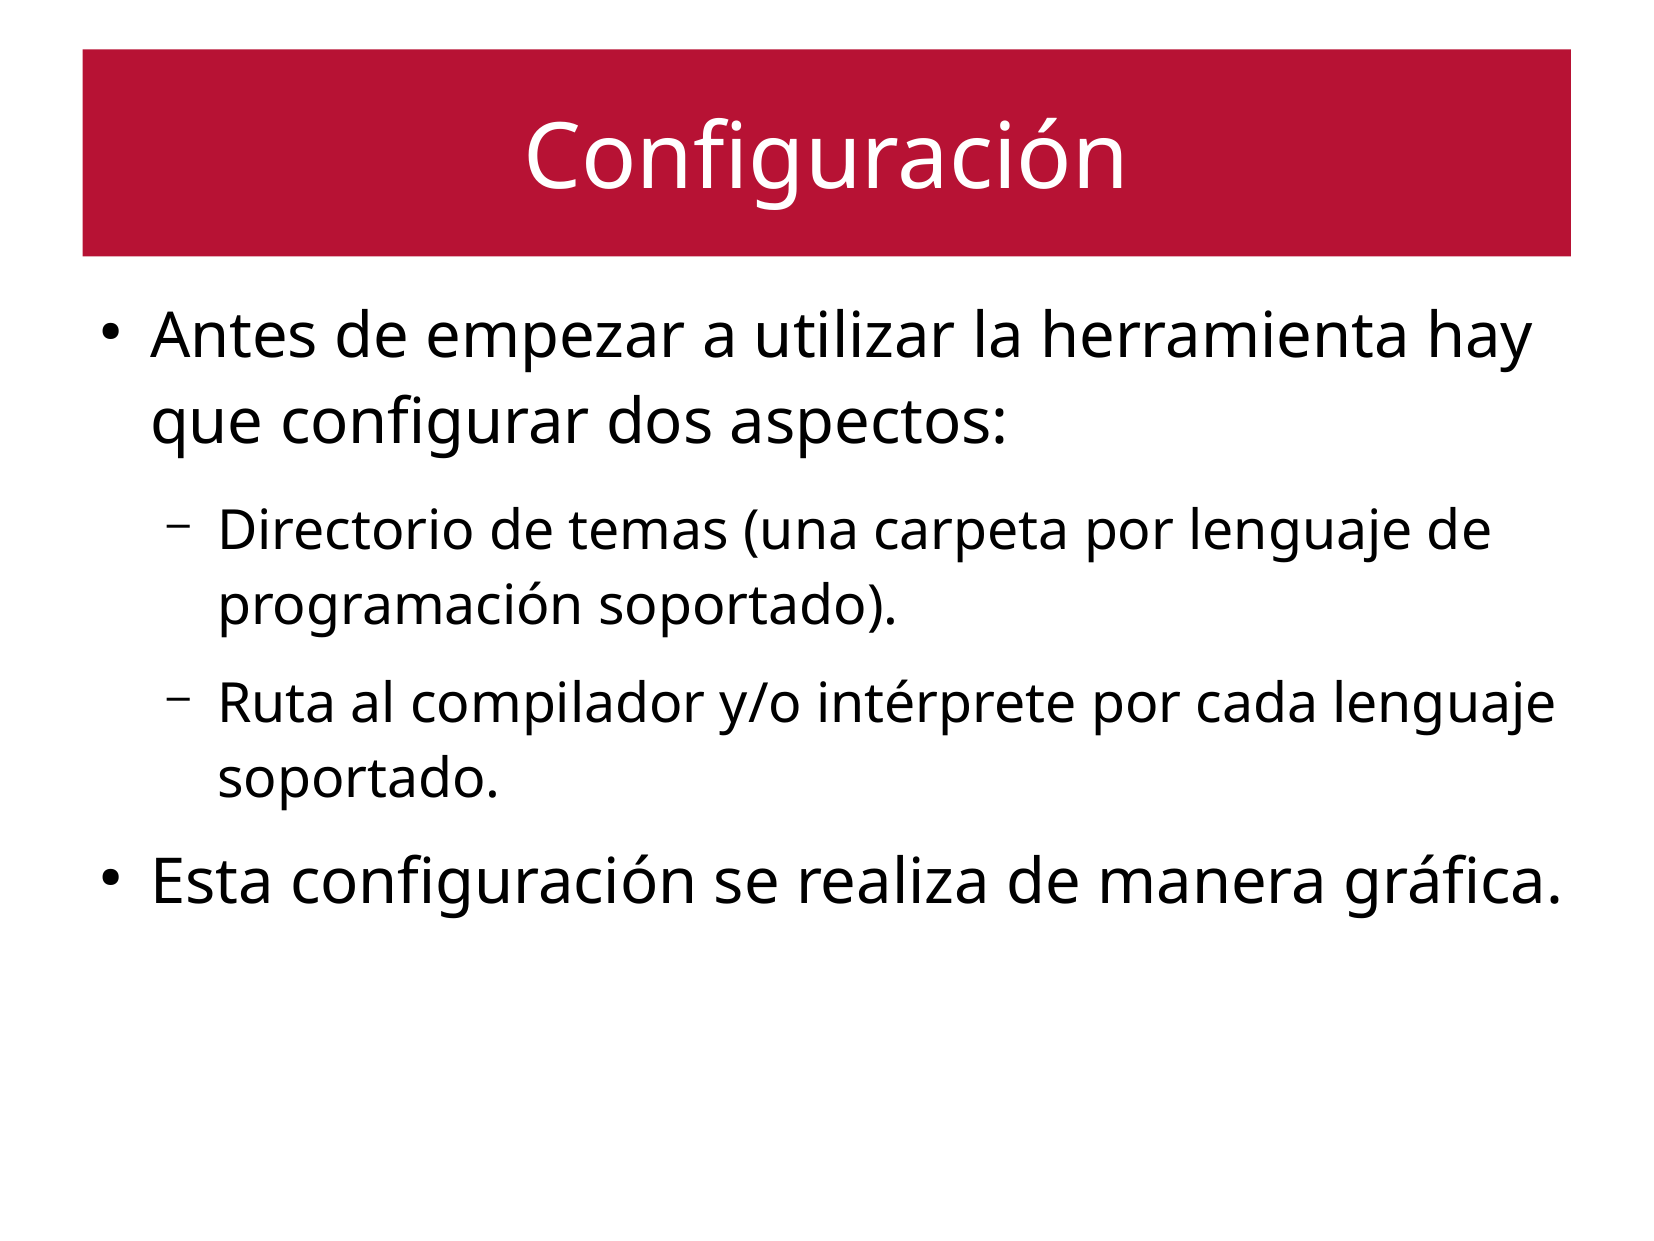

# Configuración
Antes de empezar a utilizar la herramienta hay que configurar dos aspectos:
Directorio de temas (una carpeta por lenguaje de programación soportado).
Ruta al compilador y/o intérprete por cada lenguaje soportado.
Esta configuración se realiza de manera gráfica.